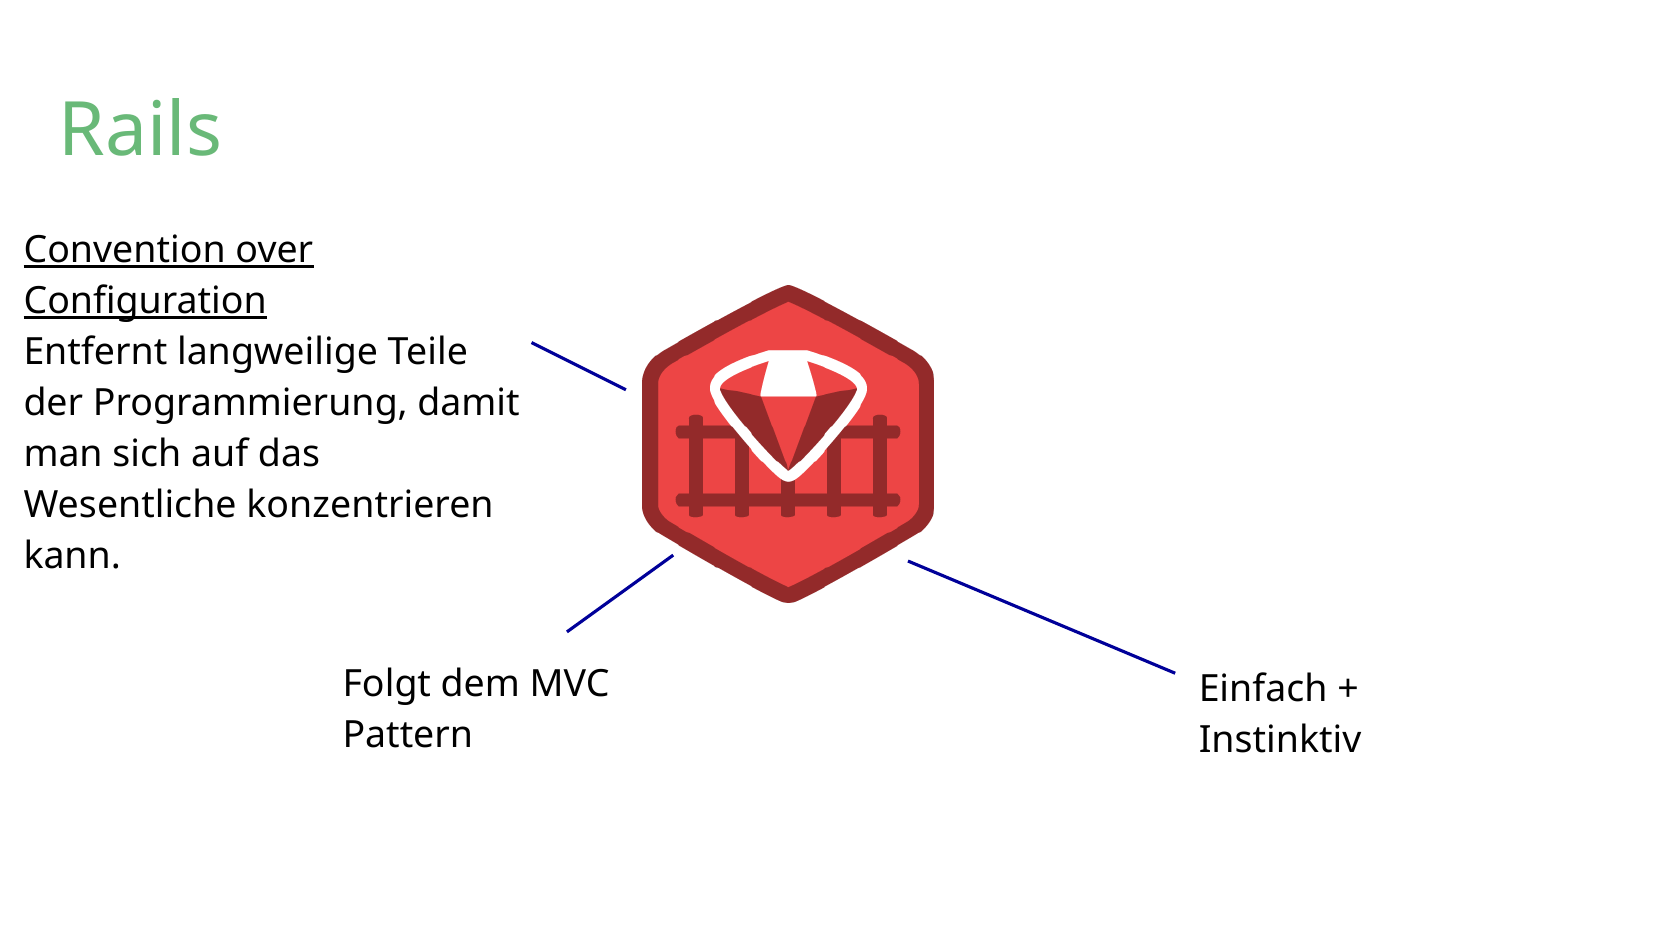

# Rails
Convention over Configuration
Entfernt langweilige Teile der Programmierung, damit man sich auf das Wesentliche konzentrieren kann.
Folgt dem MVC Pattern
Einfach + Instinktiv